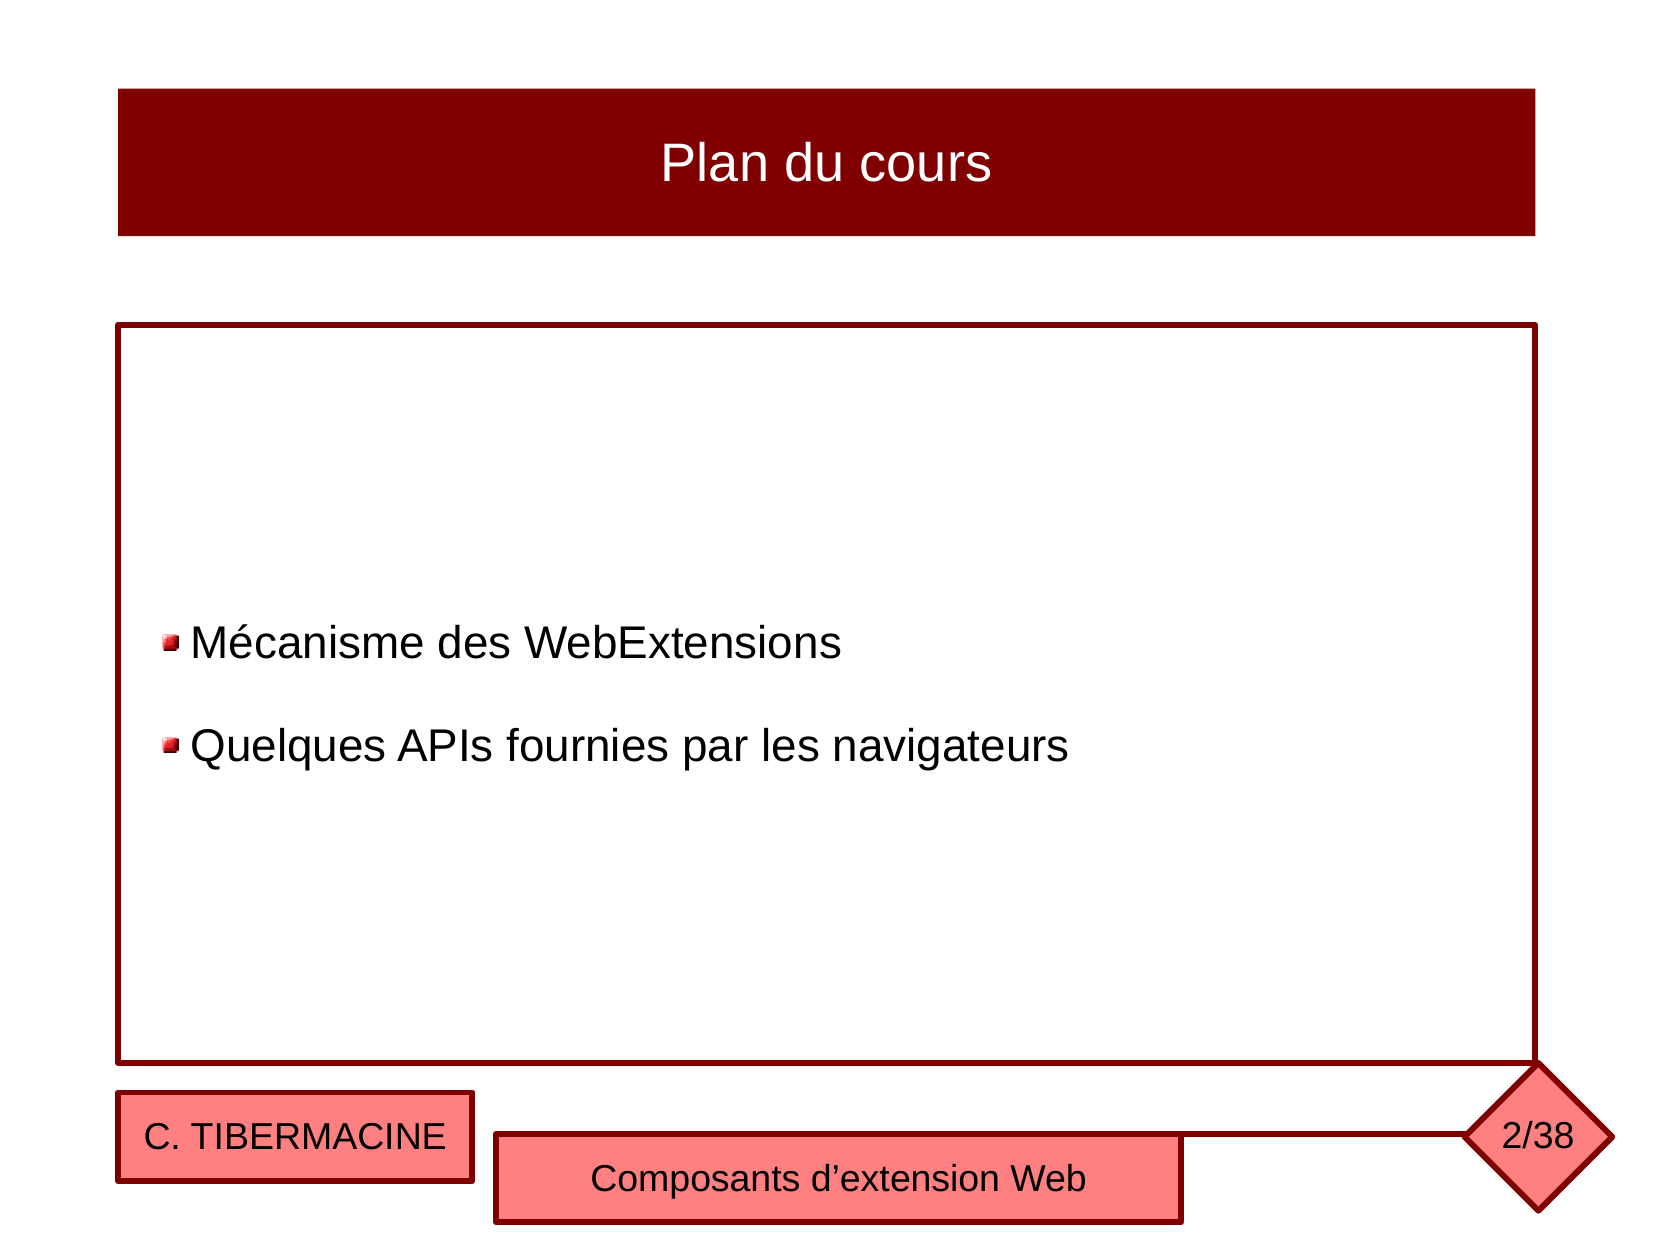

Plan du cours
 Mécanisme des WebExtensions
 Quelques APIs fournies par les navigateurs
C. TIBERMACINE
Composants d’extension Web